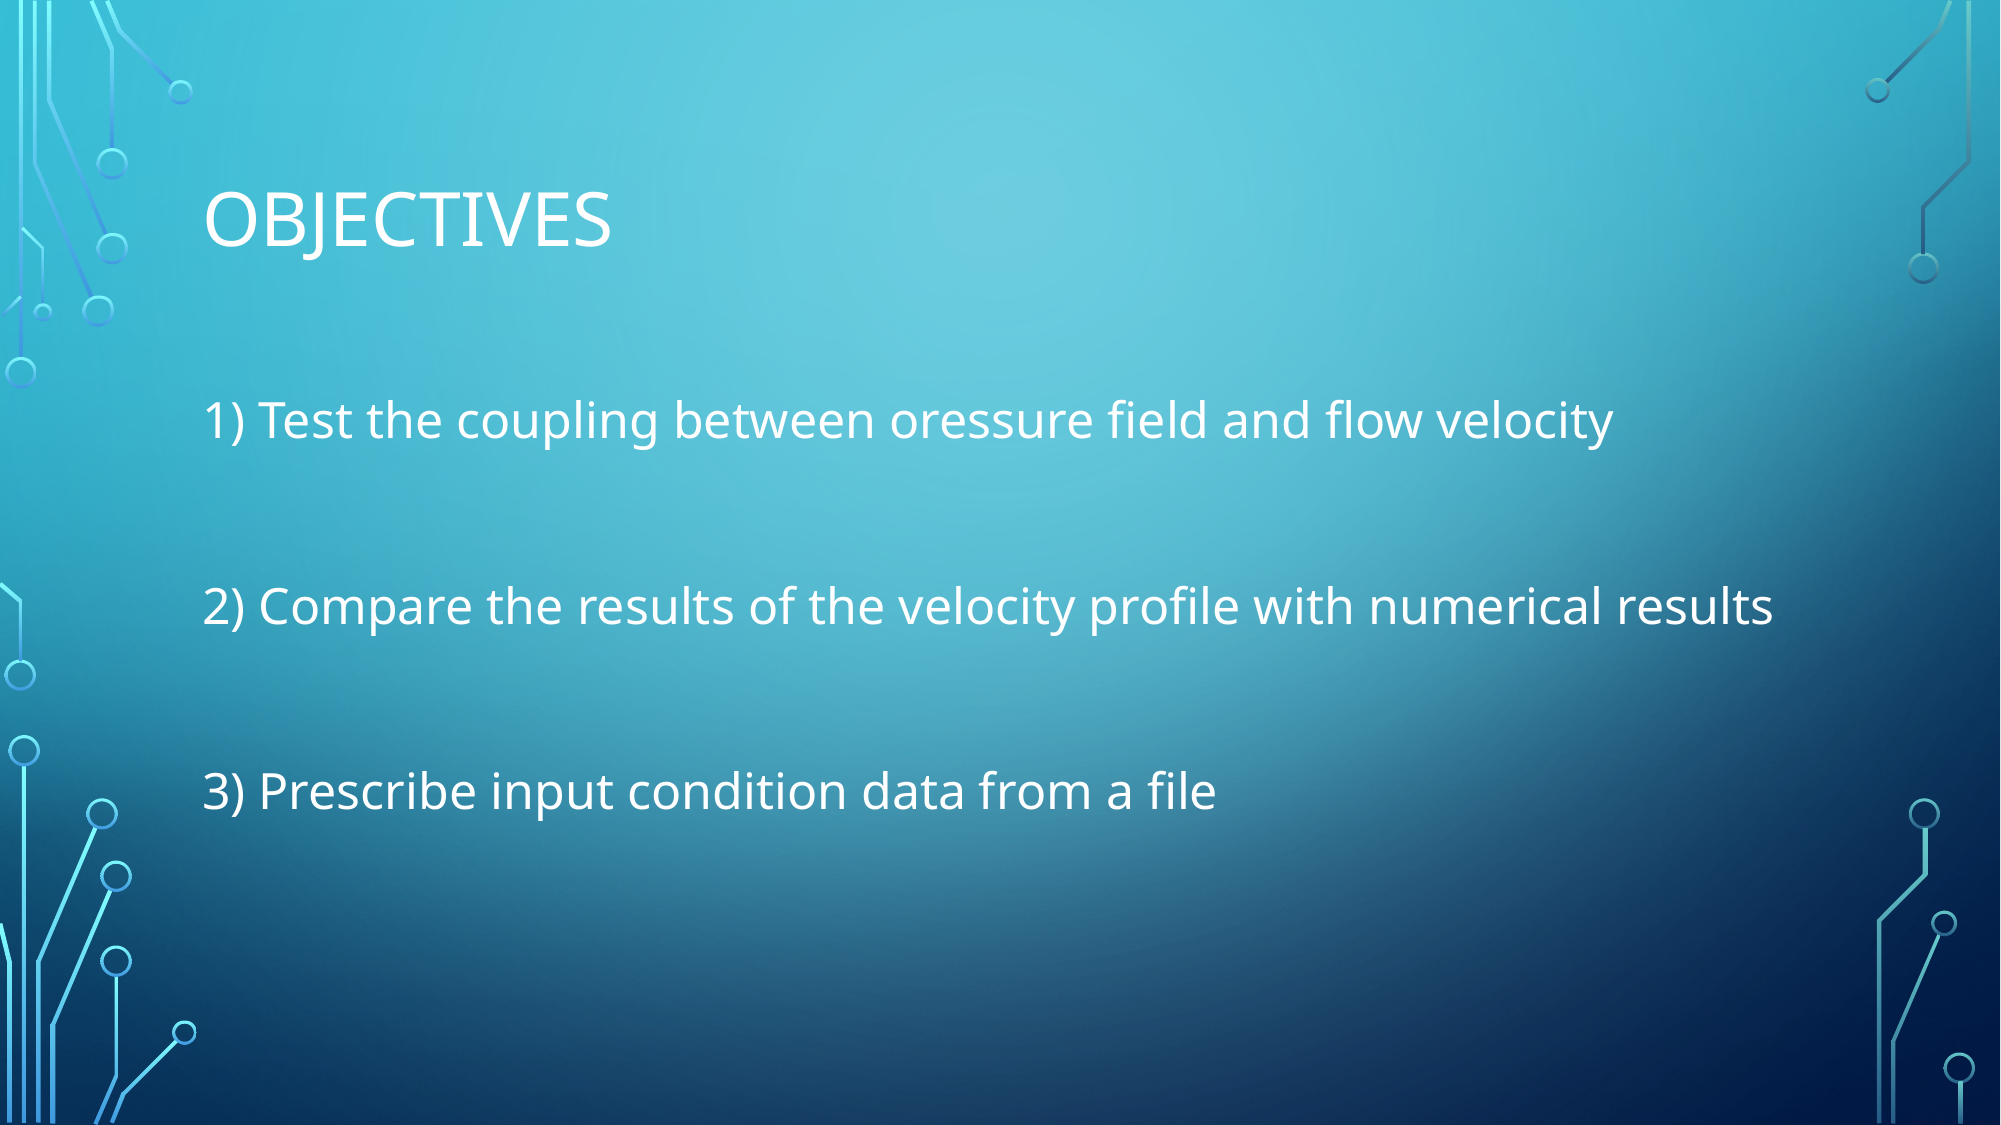

# Objectives
1) Test the coupling between oressure field and flow velocity
2) Compare the results of the velocity profile with numerical results
3) Prescribe input condition data from a file